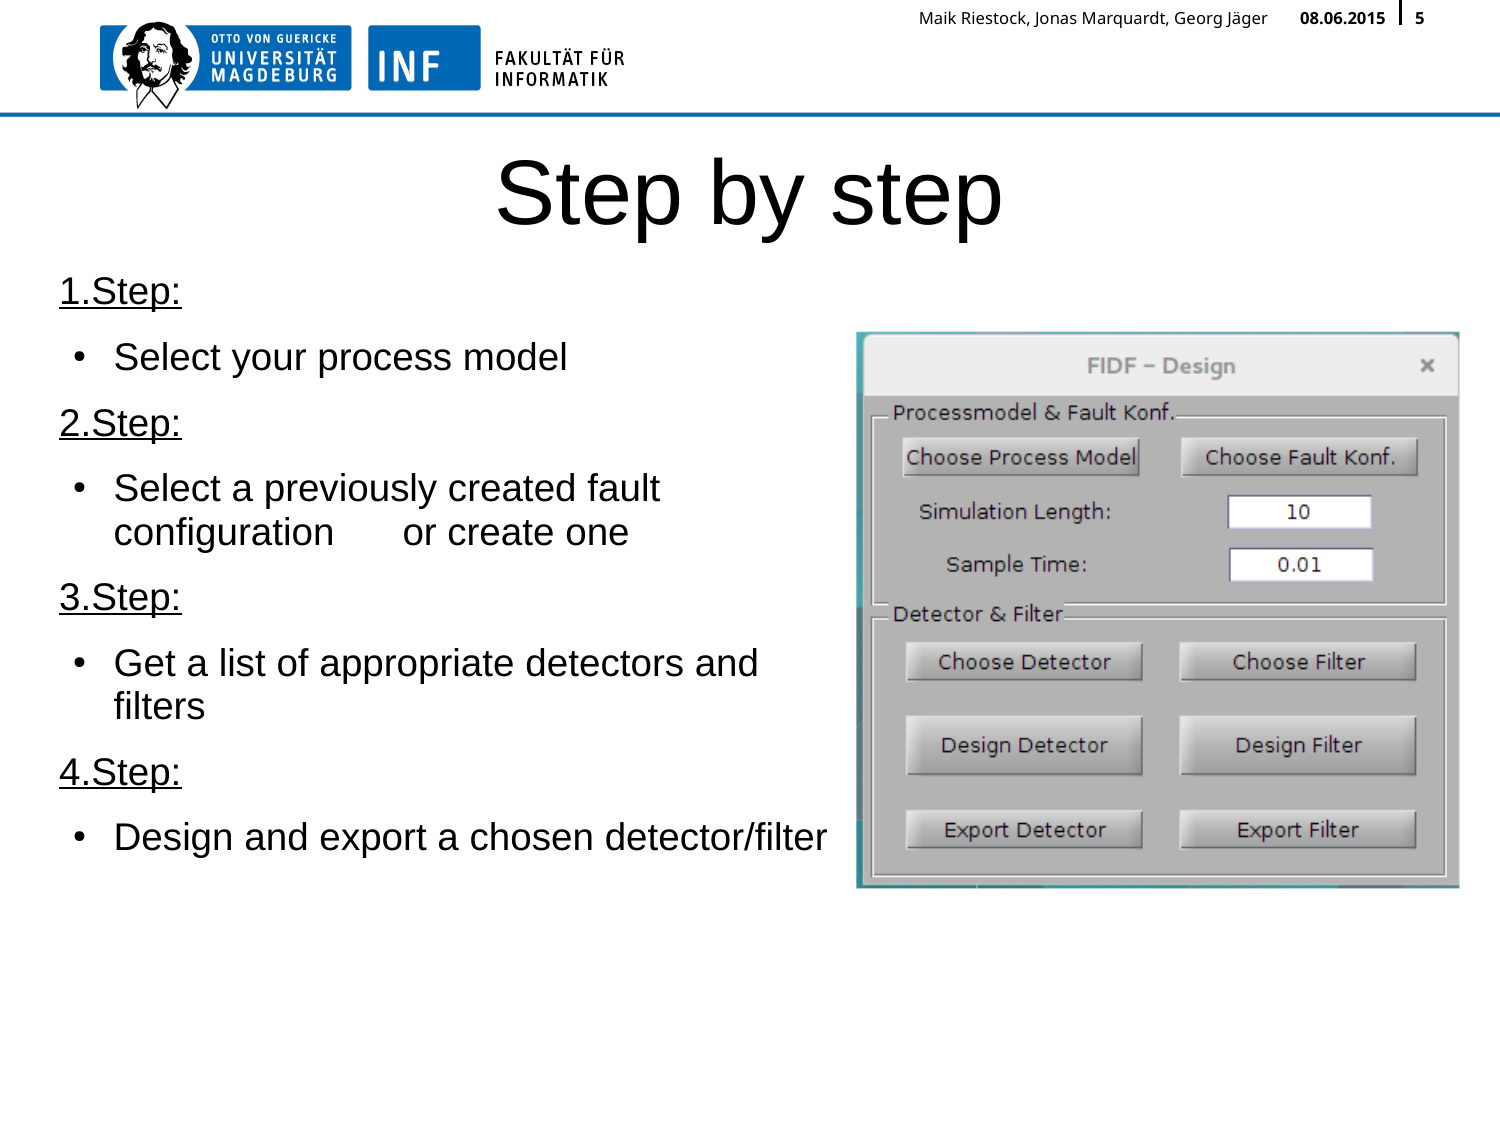

# Step by step
1.Step:
Select your process model
2.Step:
Select a previously created fault configuration 				or create one
3.Step:
Get a list of appropriate detectors and filters
4.Step:
Design and export a chosen detector/filter